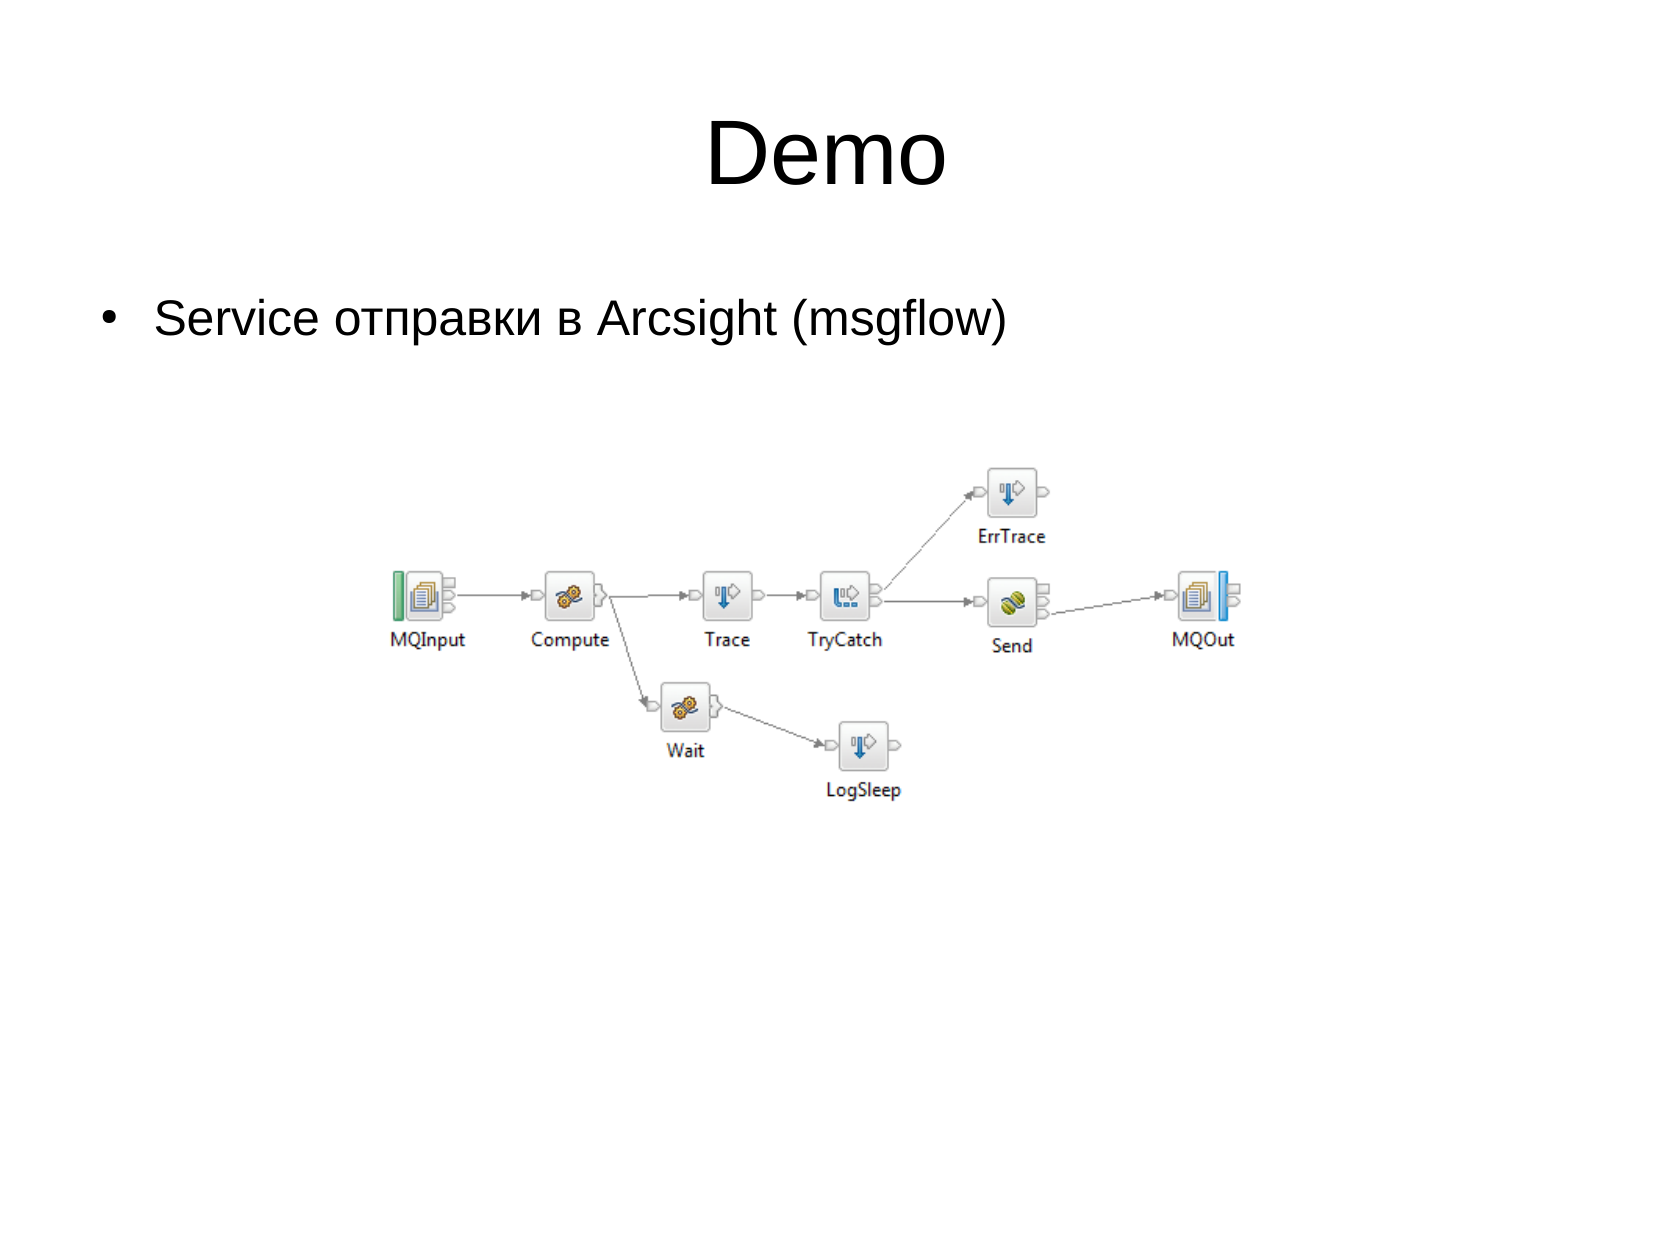

# Demo
Service отправки в Arcsight (msgflow)